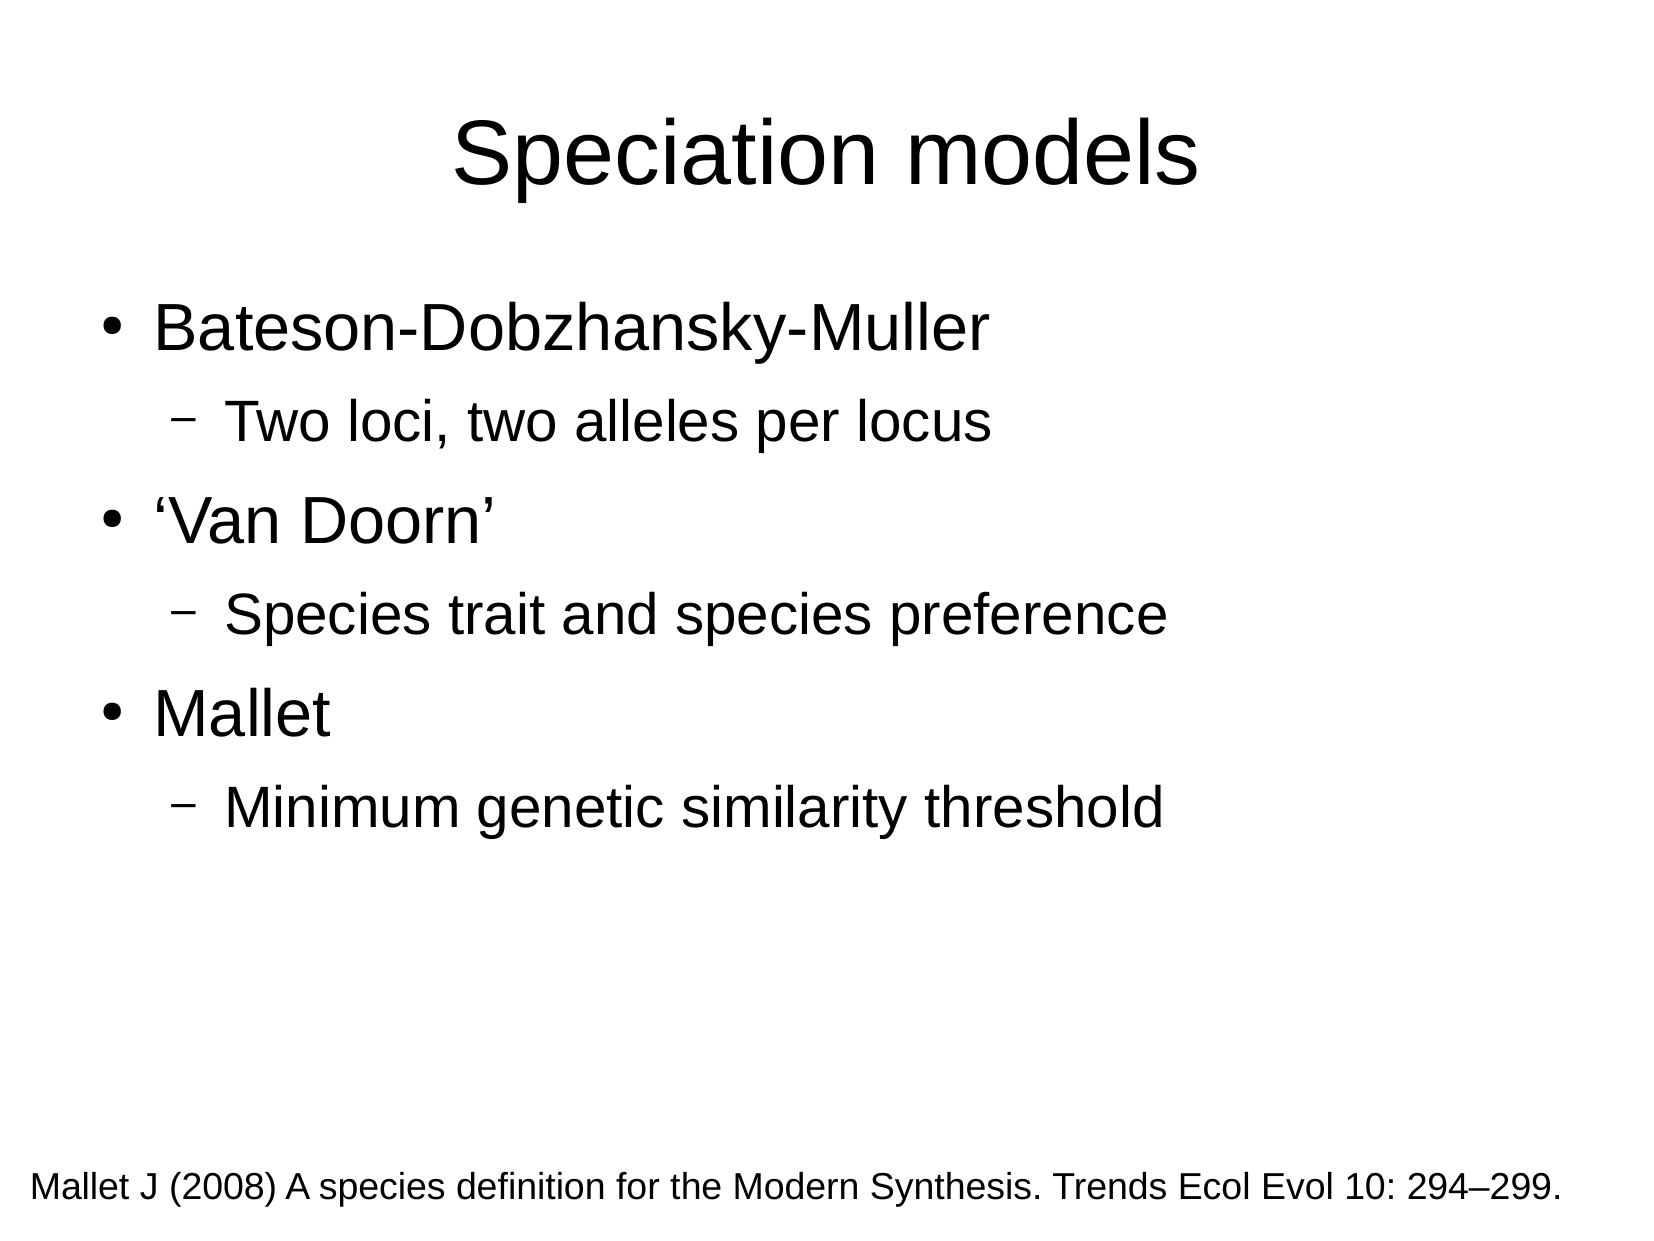

# Speciation models
Bateson-Dobzhansky-Muller
Two loci, two alleles per locus
‘Van Doorn’
Species trait and species preference
Mallet
Minimum genetic similarity threshold
Mallet J (2008) A species definition for the Modern Synthesis. Trends Ecol Evol 10: 294–299.